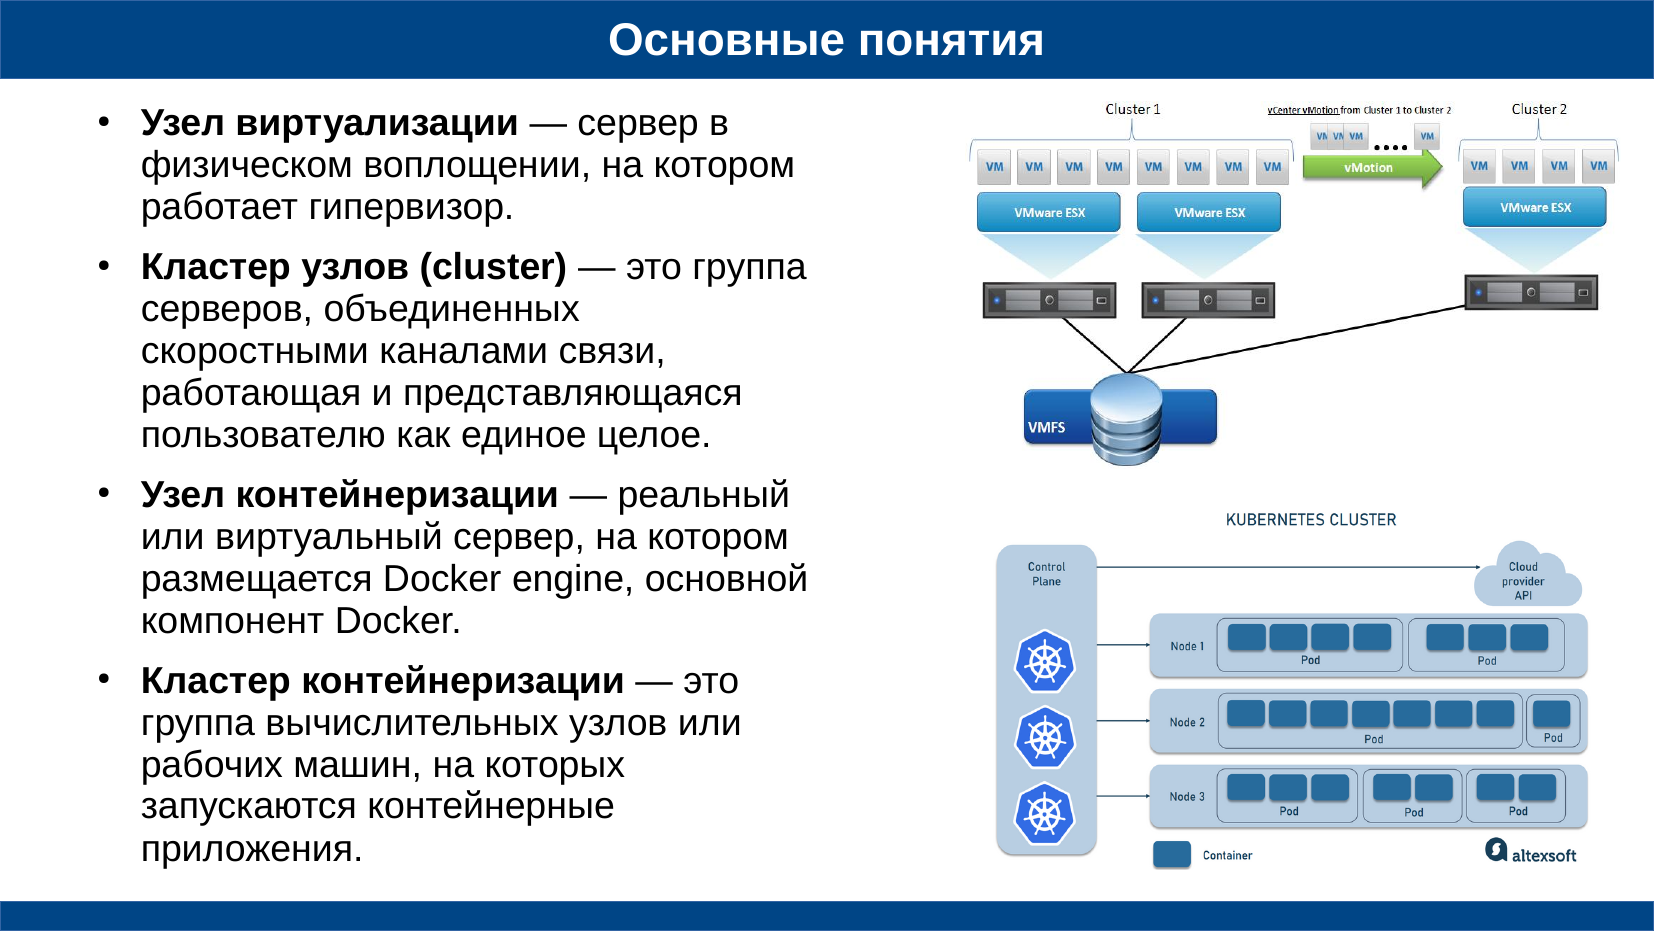

# Основные понятия
Узел виртуализации — сервер в физическом воплощении, на котором работает гипервизор.
Кластер узлов (cluster) — это группа серверов, объединенных скоростными каналами связи, работающая и представляющаяся пользователю как единое целое.
Узел контейнеризации — реальный или виртуальный сервер, на котором размещается Docker engine, основной компонент Docker.
Кластер контейнеризации — это группа вычислительных узлов или рабочих машин, на которых запускаются контейнерные приложения.